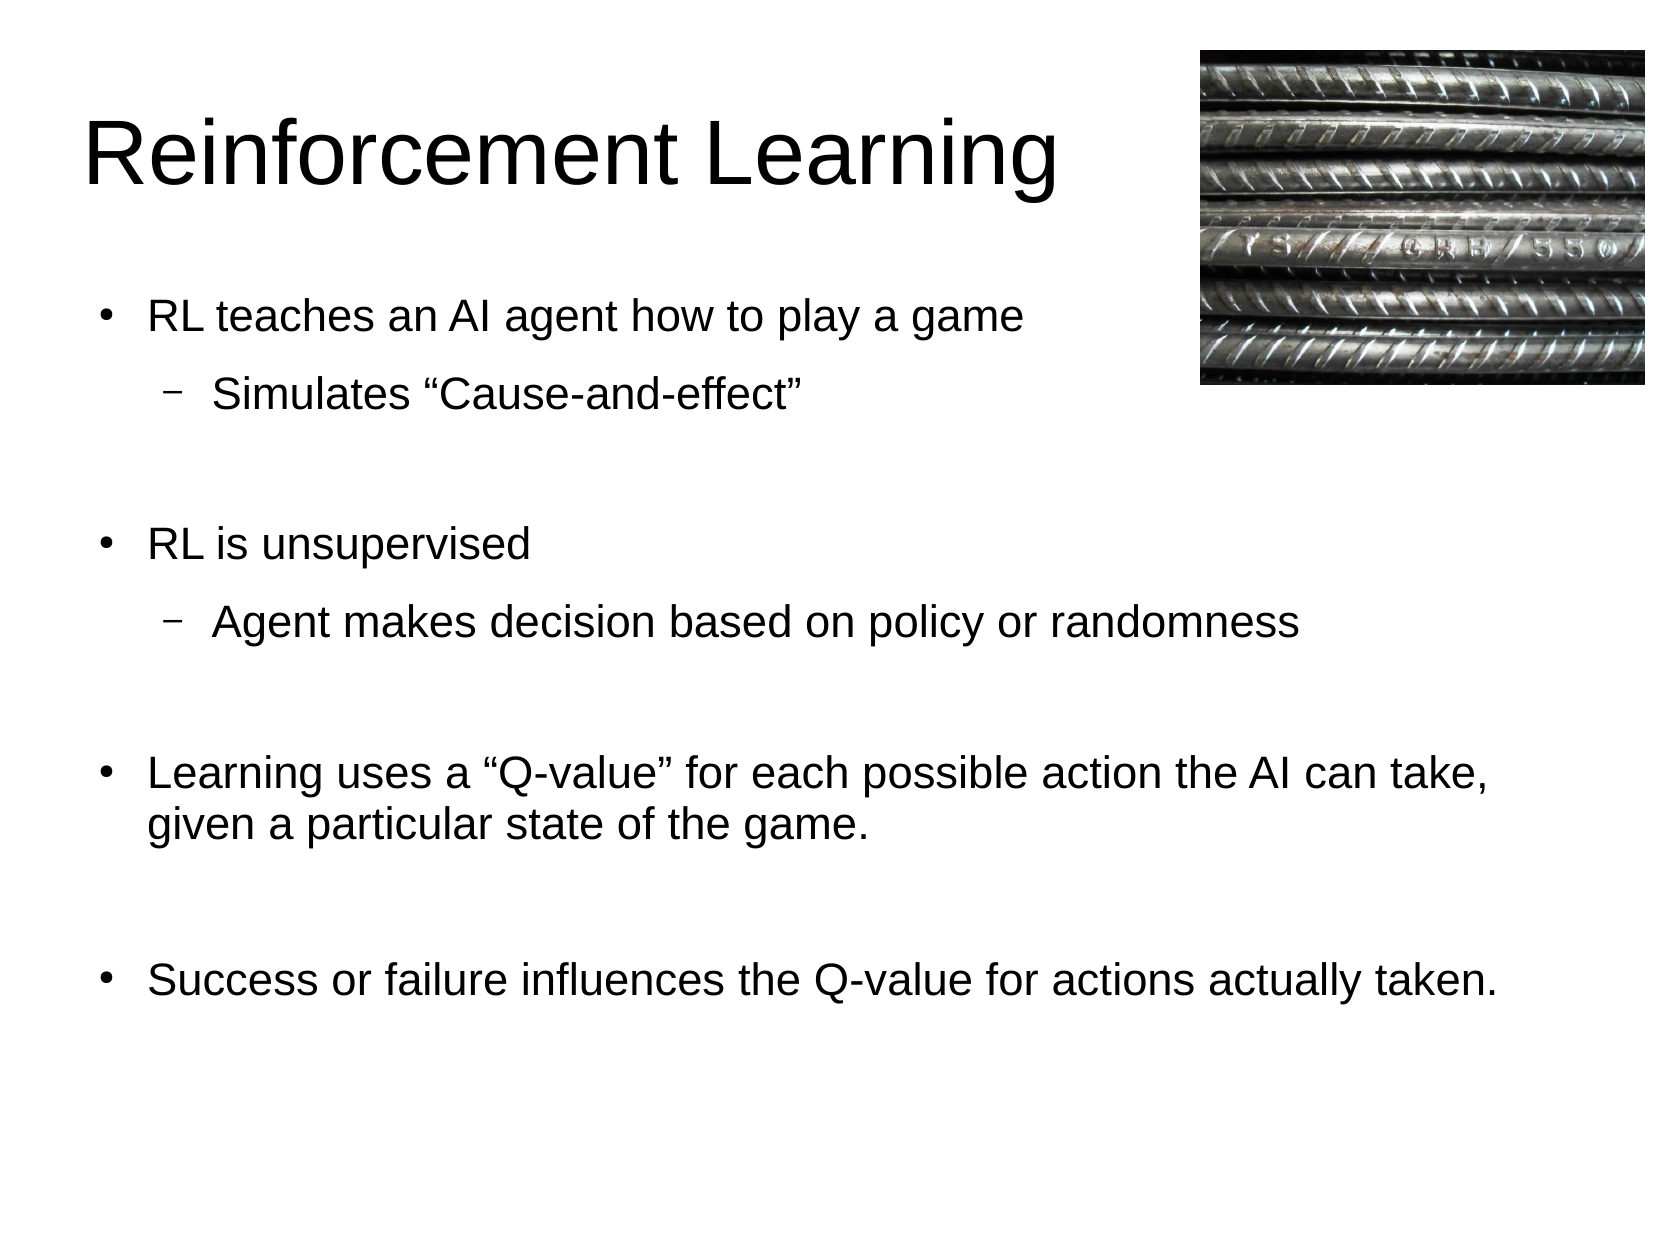

# Reinforcement Learning
RL teaches an AI agent how to play a game
Simulates “Cause-and-effect”
RL is unsupervised
Agent makes decision based on policy or randomness
Learning uses a “Q-value” for each possible action the AI can take, given a particular state of the game.
Success or failure influences the Q-value for actions actually taken.